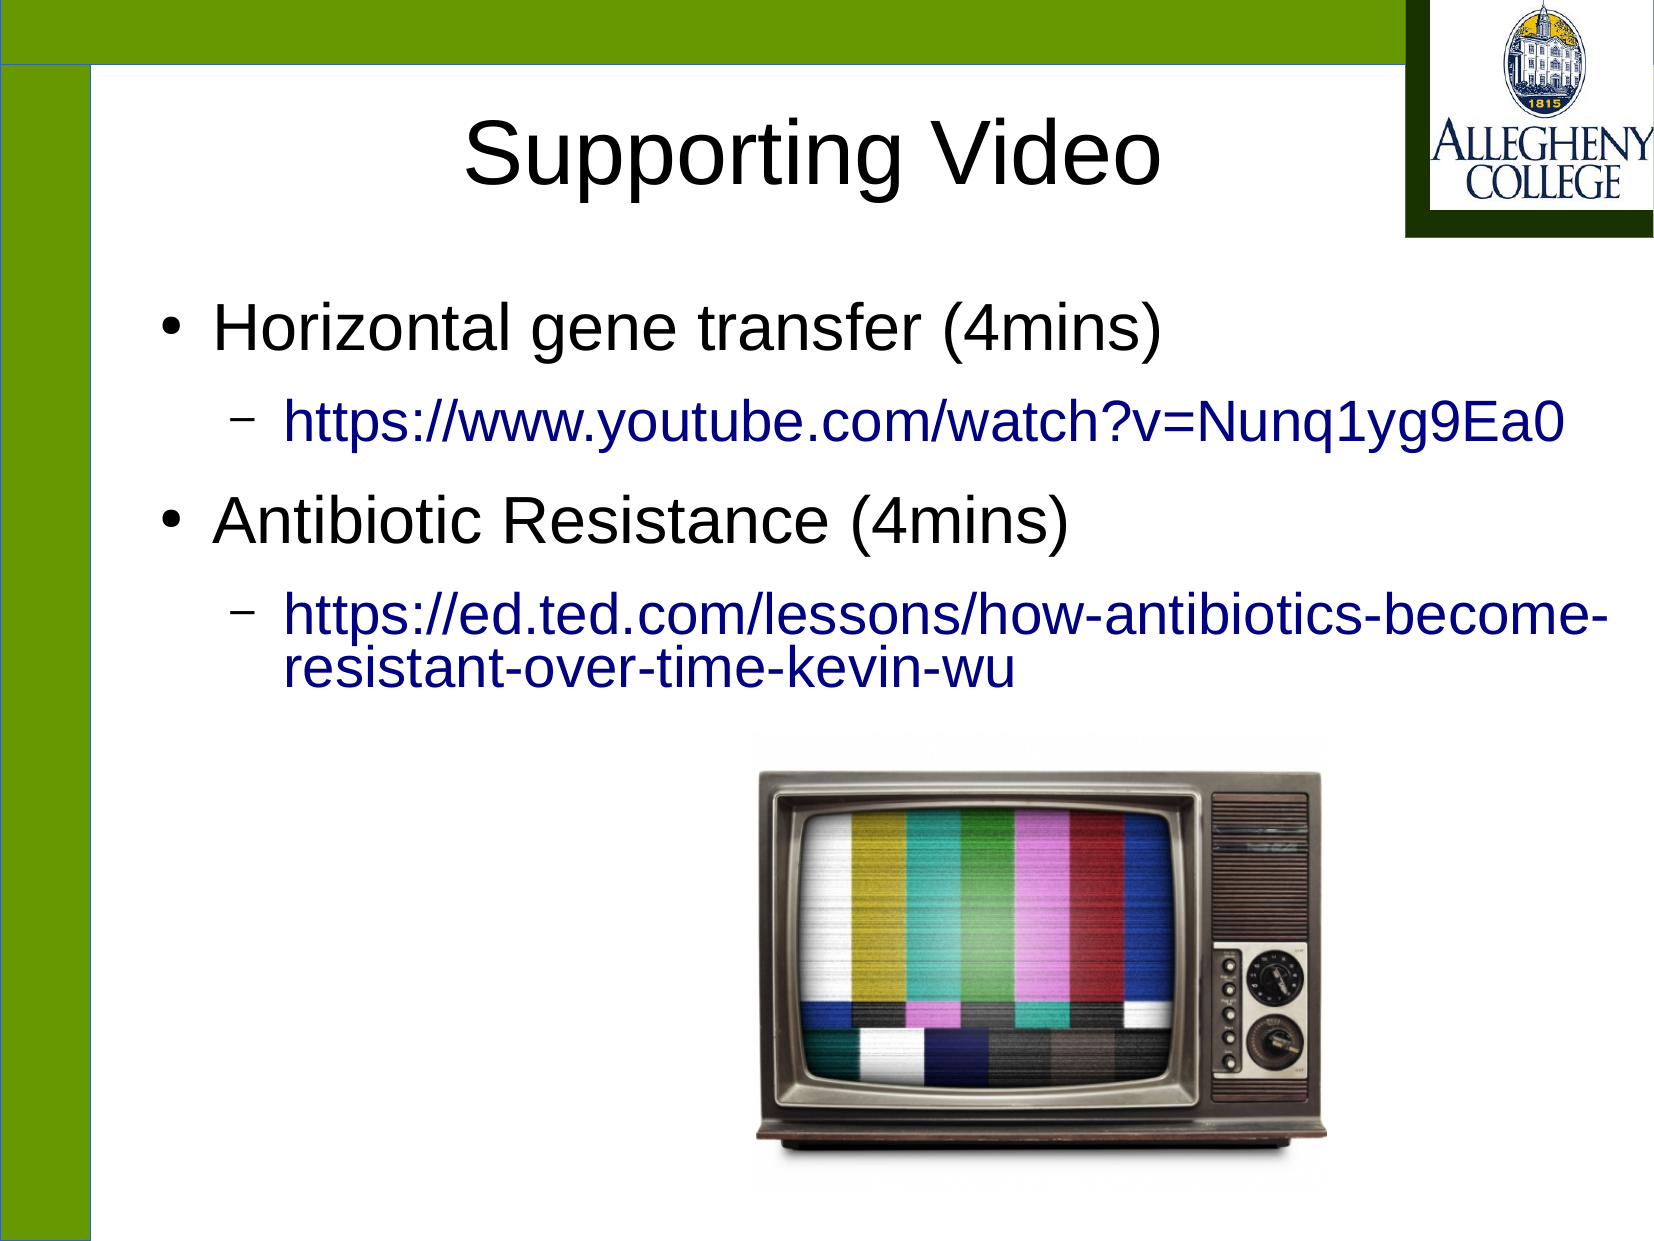

# Supporting Video
Horizontal gene transfer (4mins)
https://www.youtube.com/watch?v=Nunq1yg9Ea0
Antibiotic Resistance (4mins)
https://ed.ted.com/lessons/how-antibiotics-become-resistant-over-time-kevin-wu